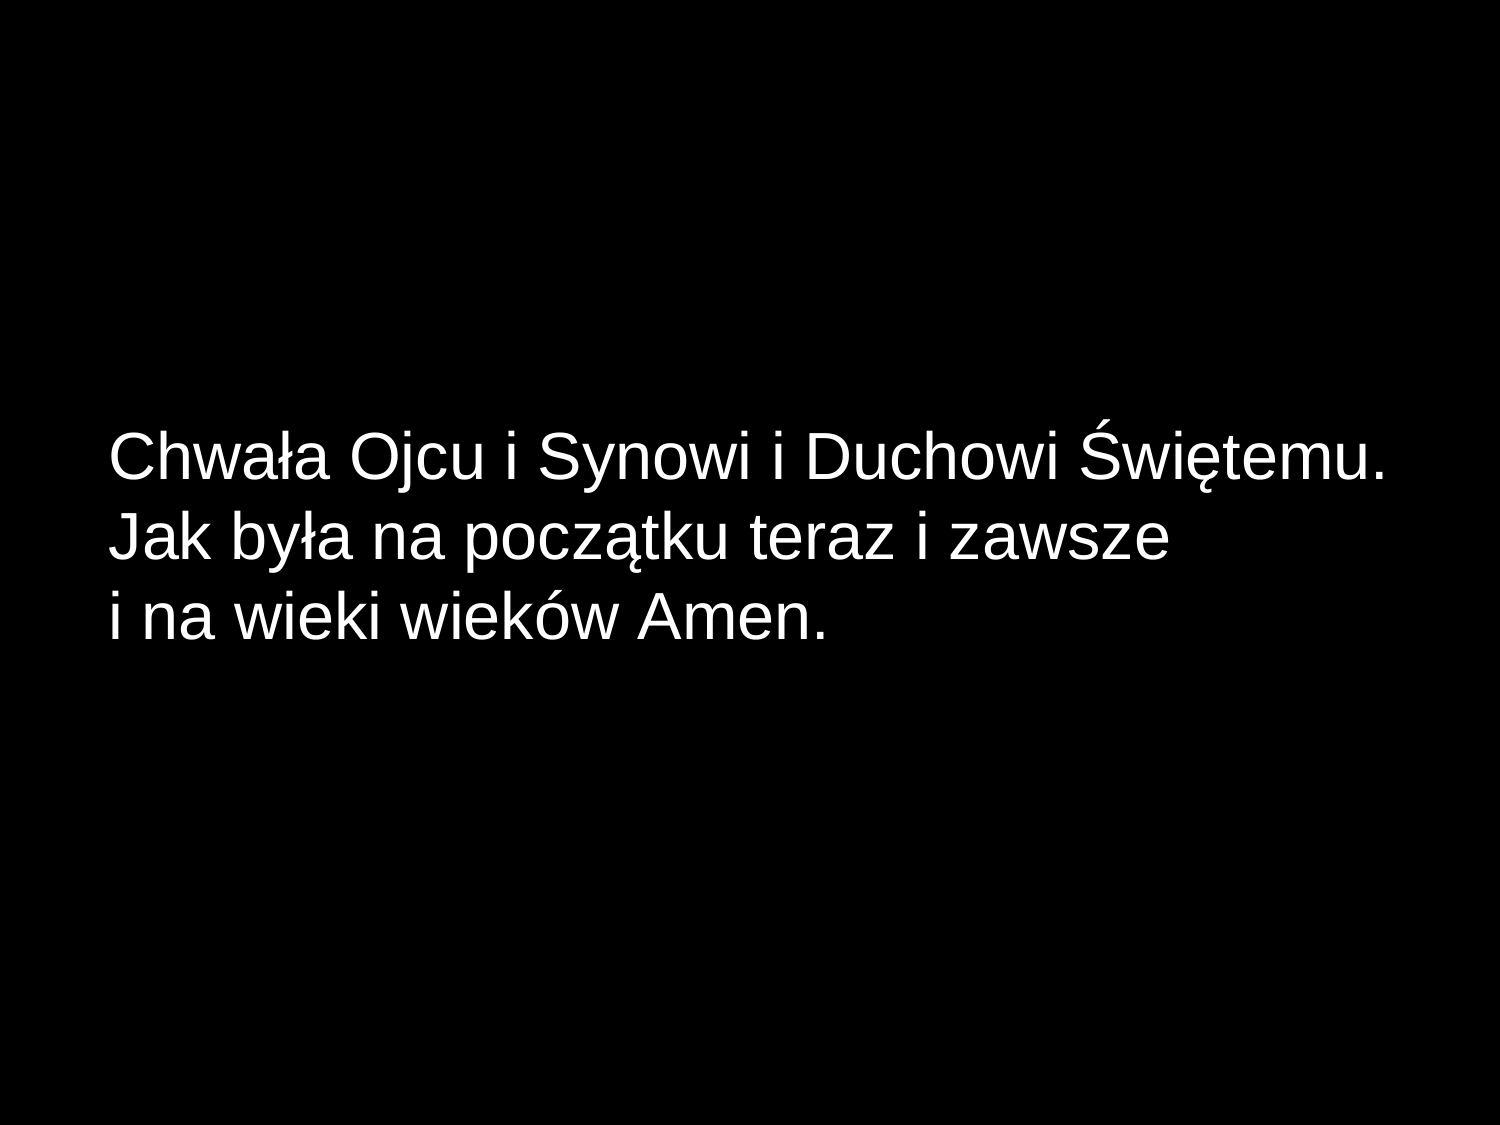

Chwała Ojcu i Synowi i Duchowi Świętemu.
Jak była na początku teraz i zawsze
i na wieki wieków Amen.